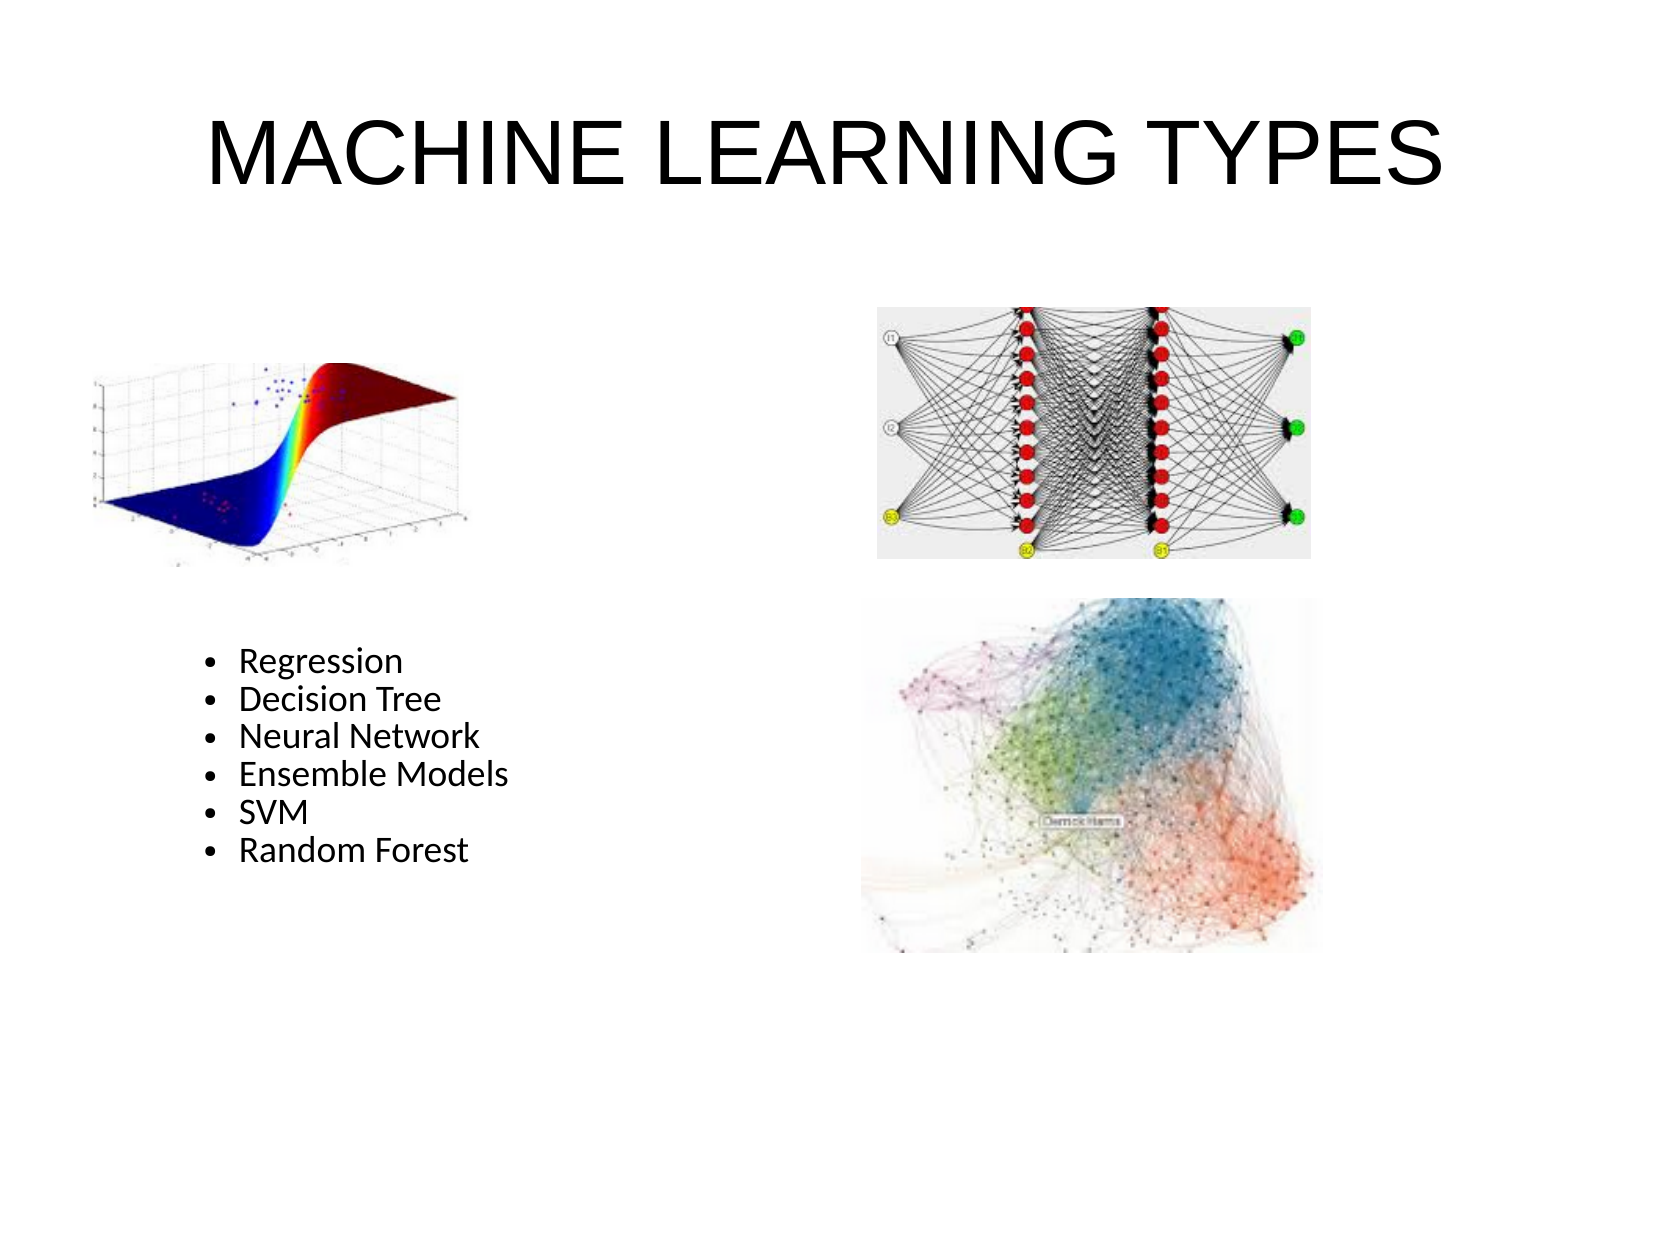

# MACHINE LEARNING TYPES
Regression
Decision Tree
Neural Network
Ensemble Models
SVM
Random Forest